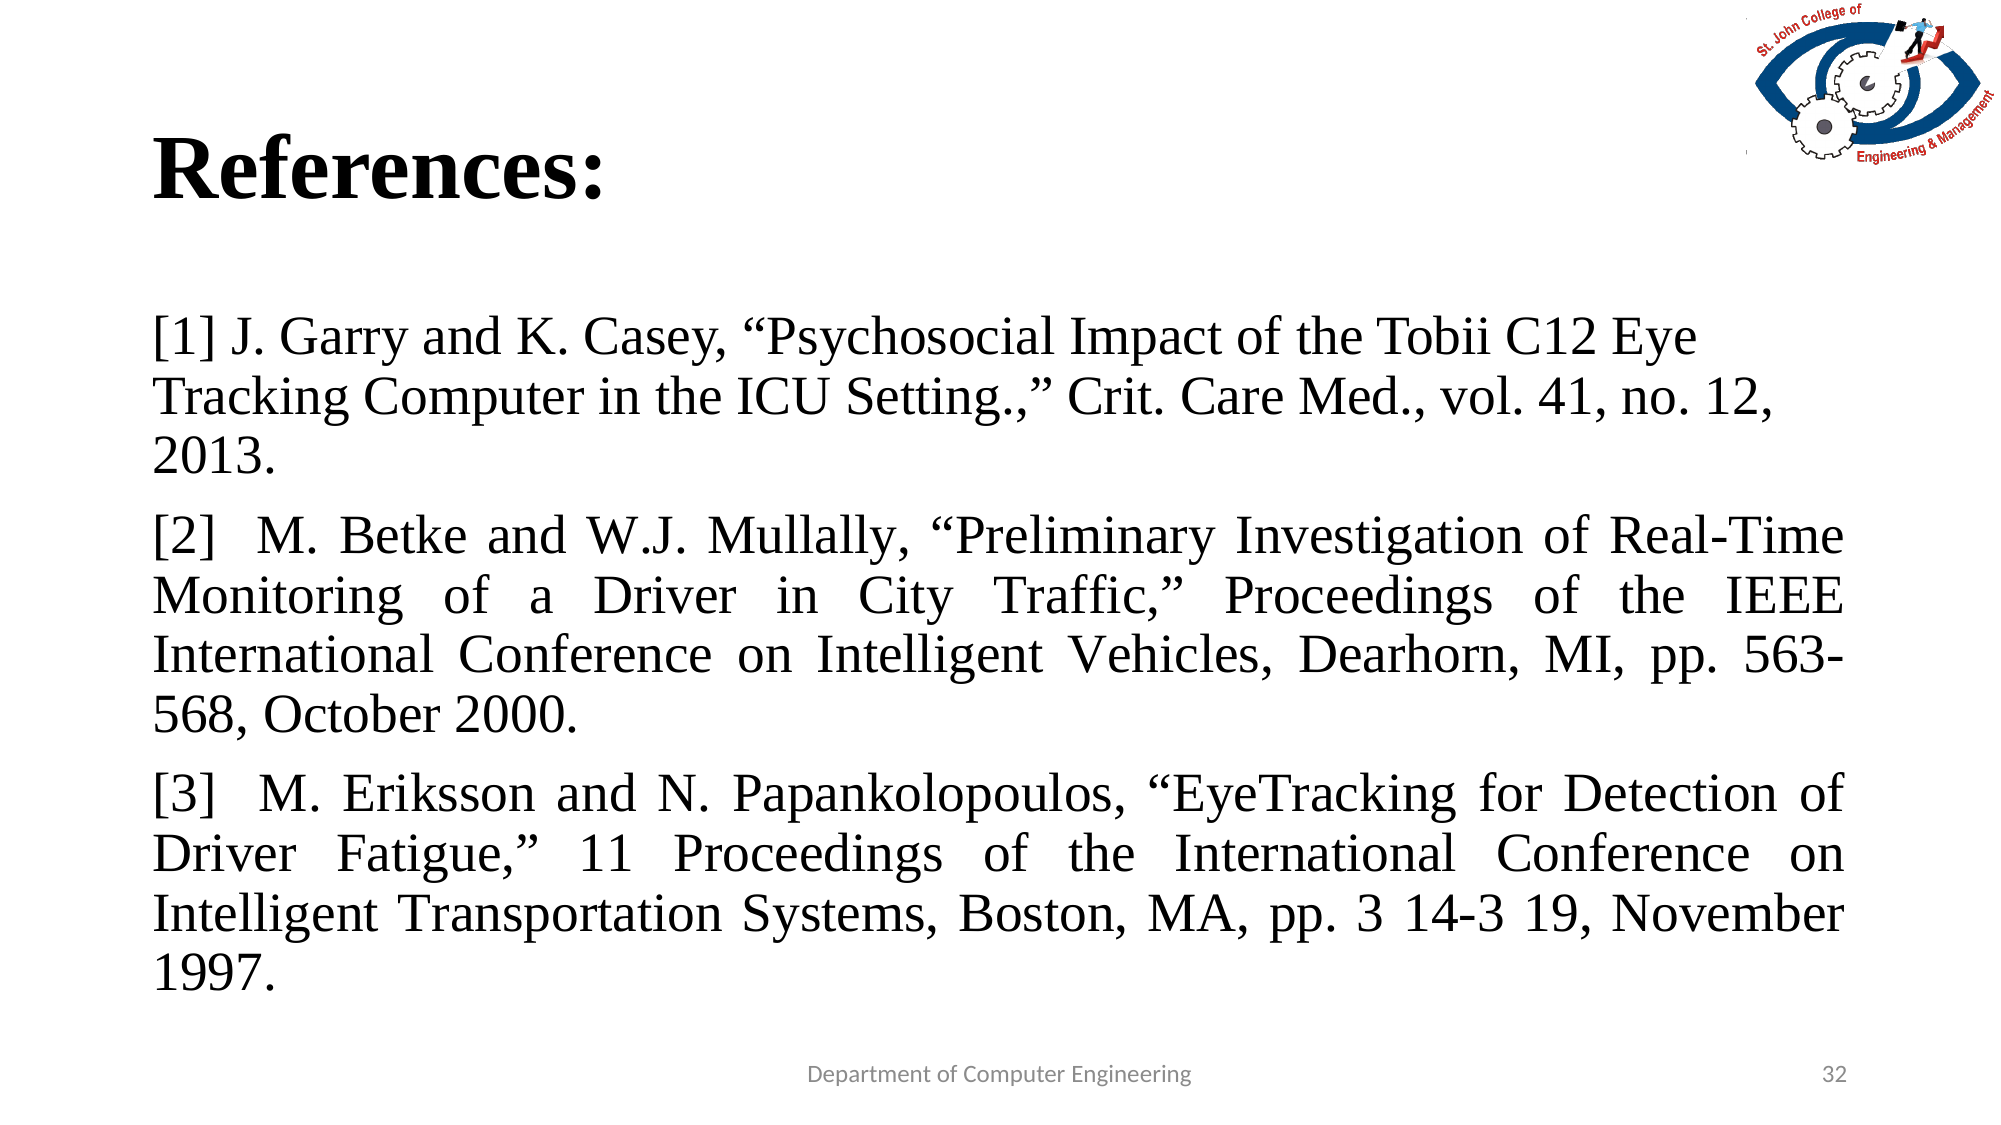

# References:
[1] J. Garry and K. Casey, “Psychosocial Impact of the Tobii C12 Eye Tracking Computer in the ICU Setting.,” Crit. Care Med., vol. 41, no. 12, 2013.
[2] M. Betke and W.J. Mullally, “Preliminary Investigation of Real-Time Monitoring of a Driver in City Traffic,” Proceedings of the IEEE International Conference on Intelligent Vehicles, Dearhorn, MI, pp. 563-568, October 2000.
[3] M. Eriksson and N. Papankolopoulos, “EyeTracking for Detection of Driver Fatigue,” 11 Proceedings of the International Conference on Intelligent Transportation Systems, Boston, MA, pp. 3 14-3 19, November 1997.
Department of Computer Engineering